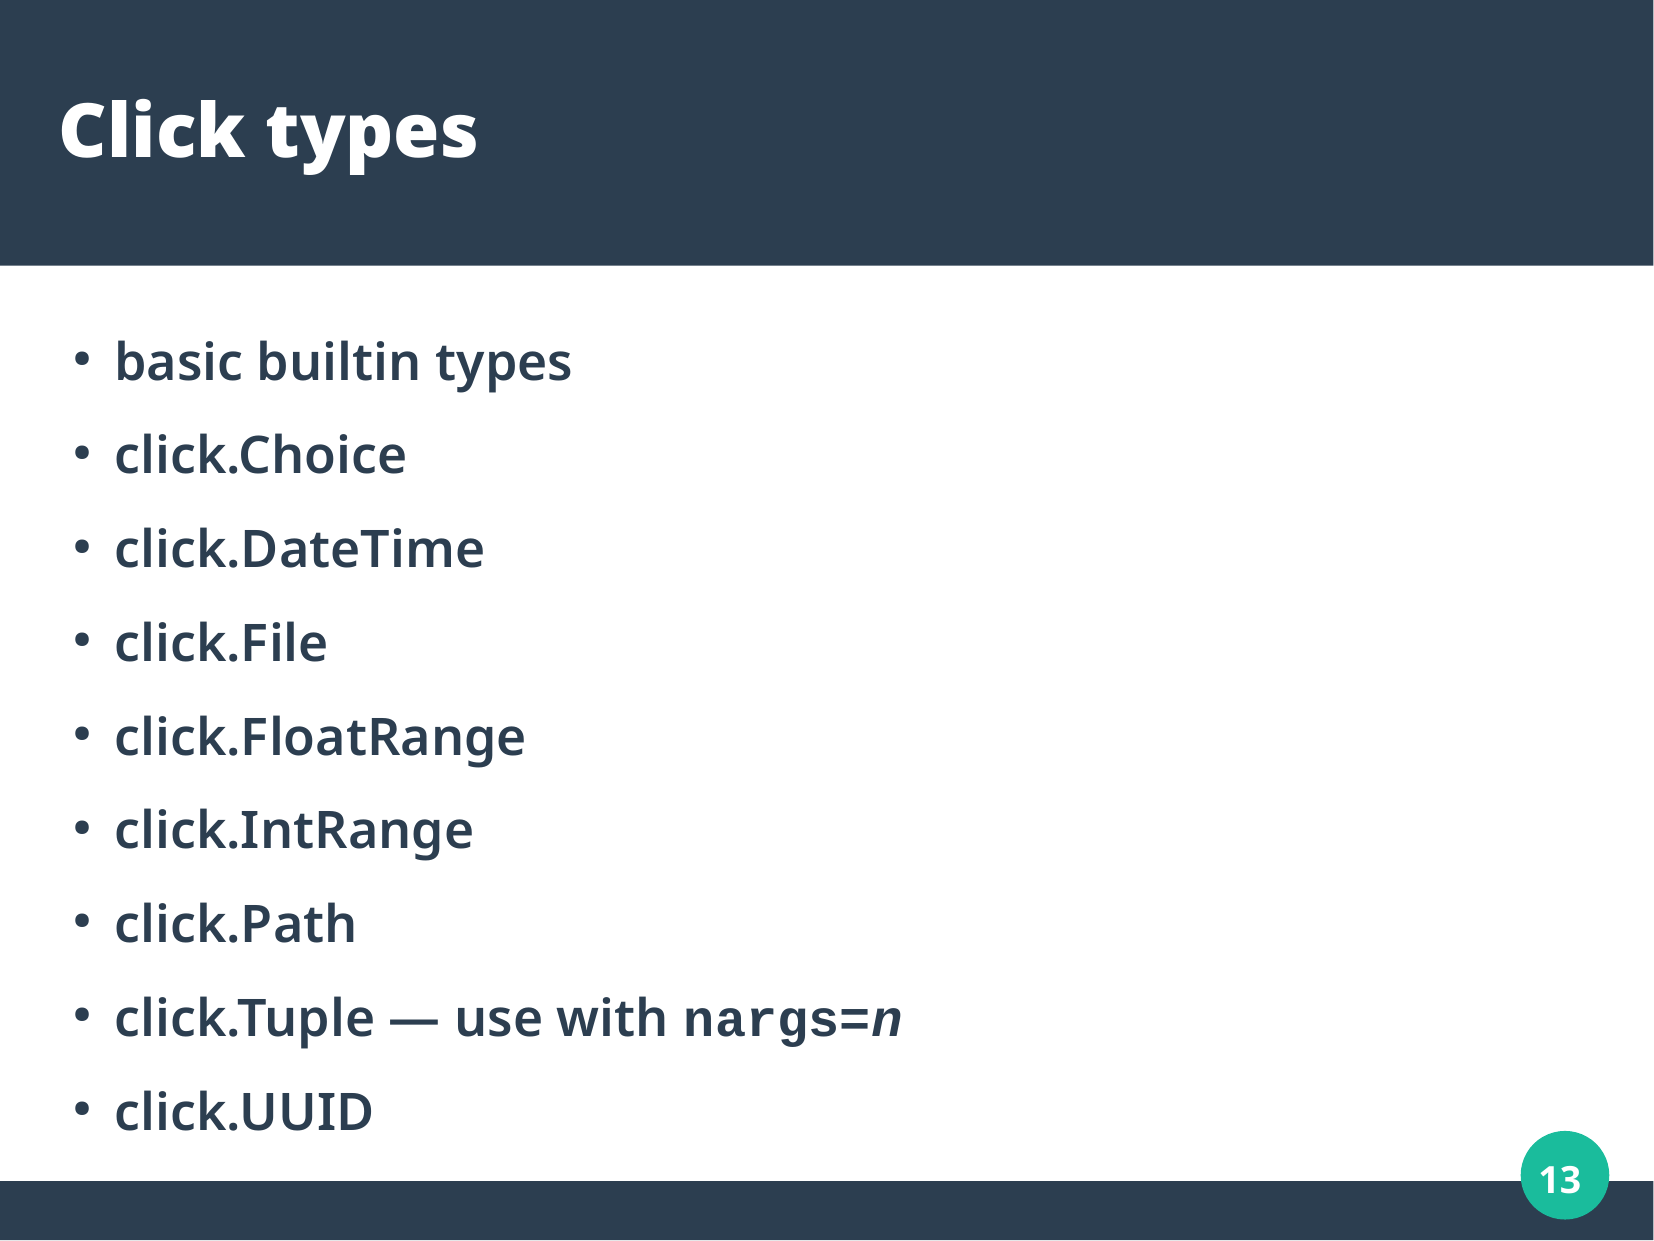

# Click types
basic builtin types
click.Choice
click.DateTime
click.File
click.FloatRange
click.IntRange
click.Path
click.Tuple — use with nargs=n
click.UUID